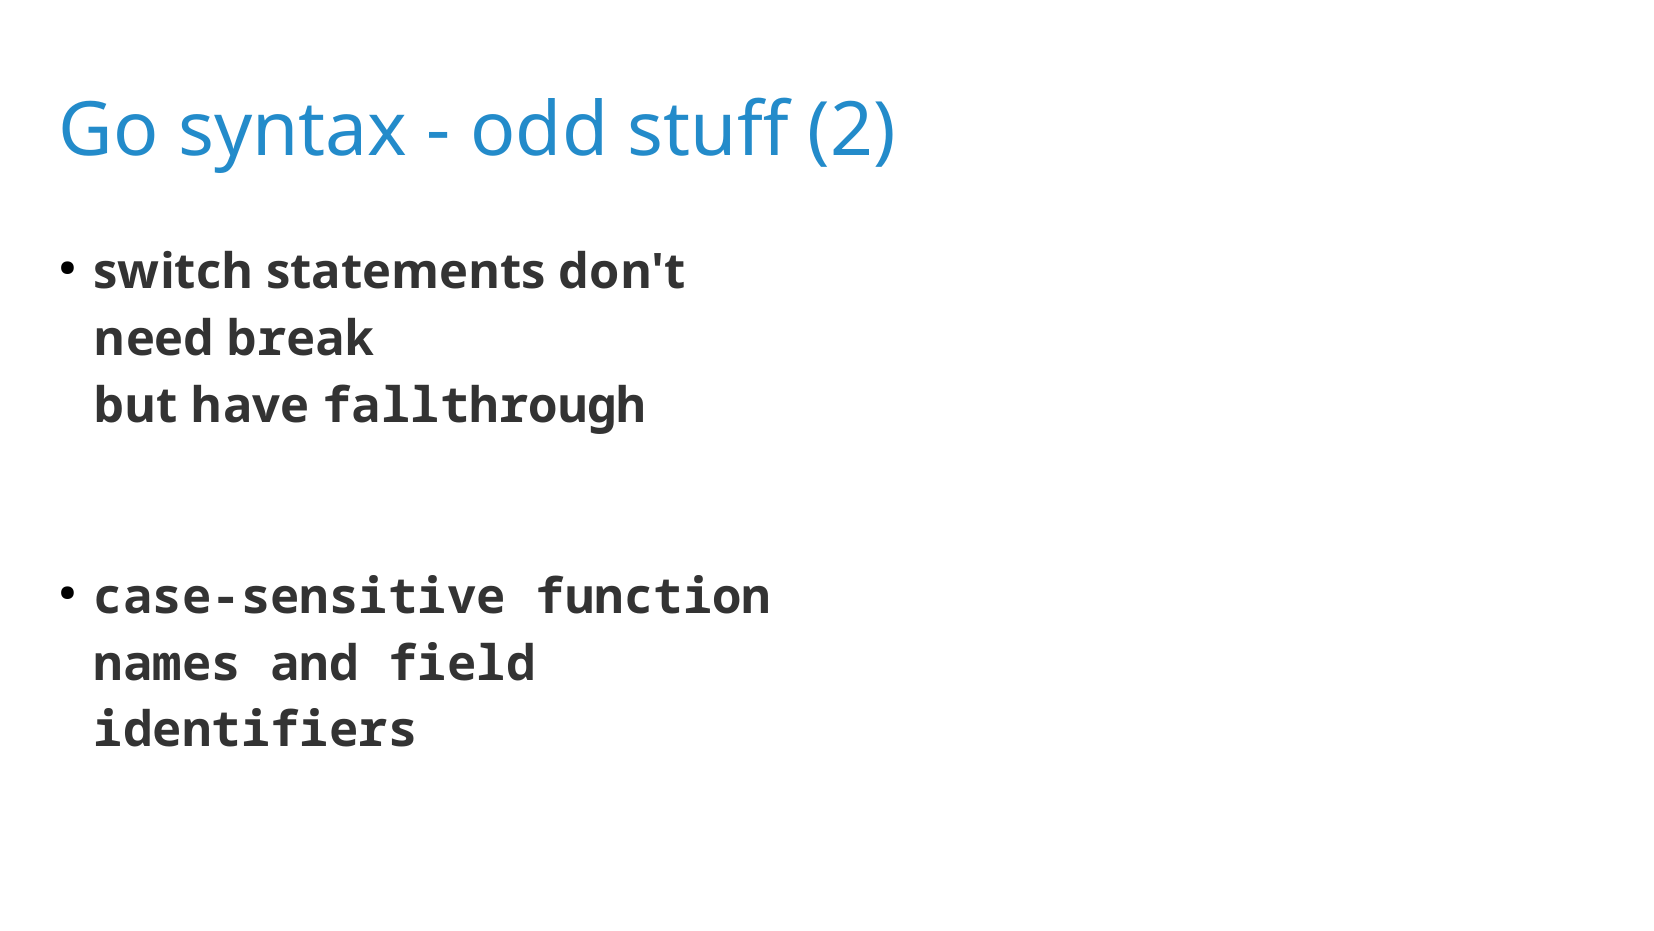

# Go syntax - odd stuff (2)
switch statements don't need break
but have fallthrough
case-sensitive function names and field identifiers